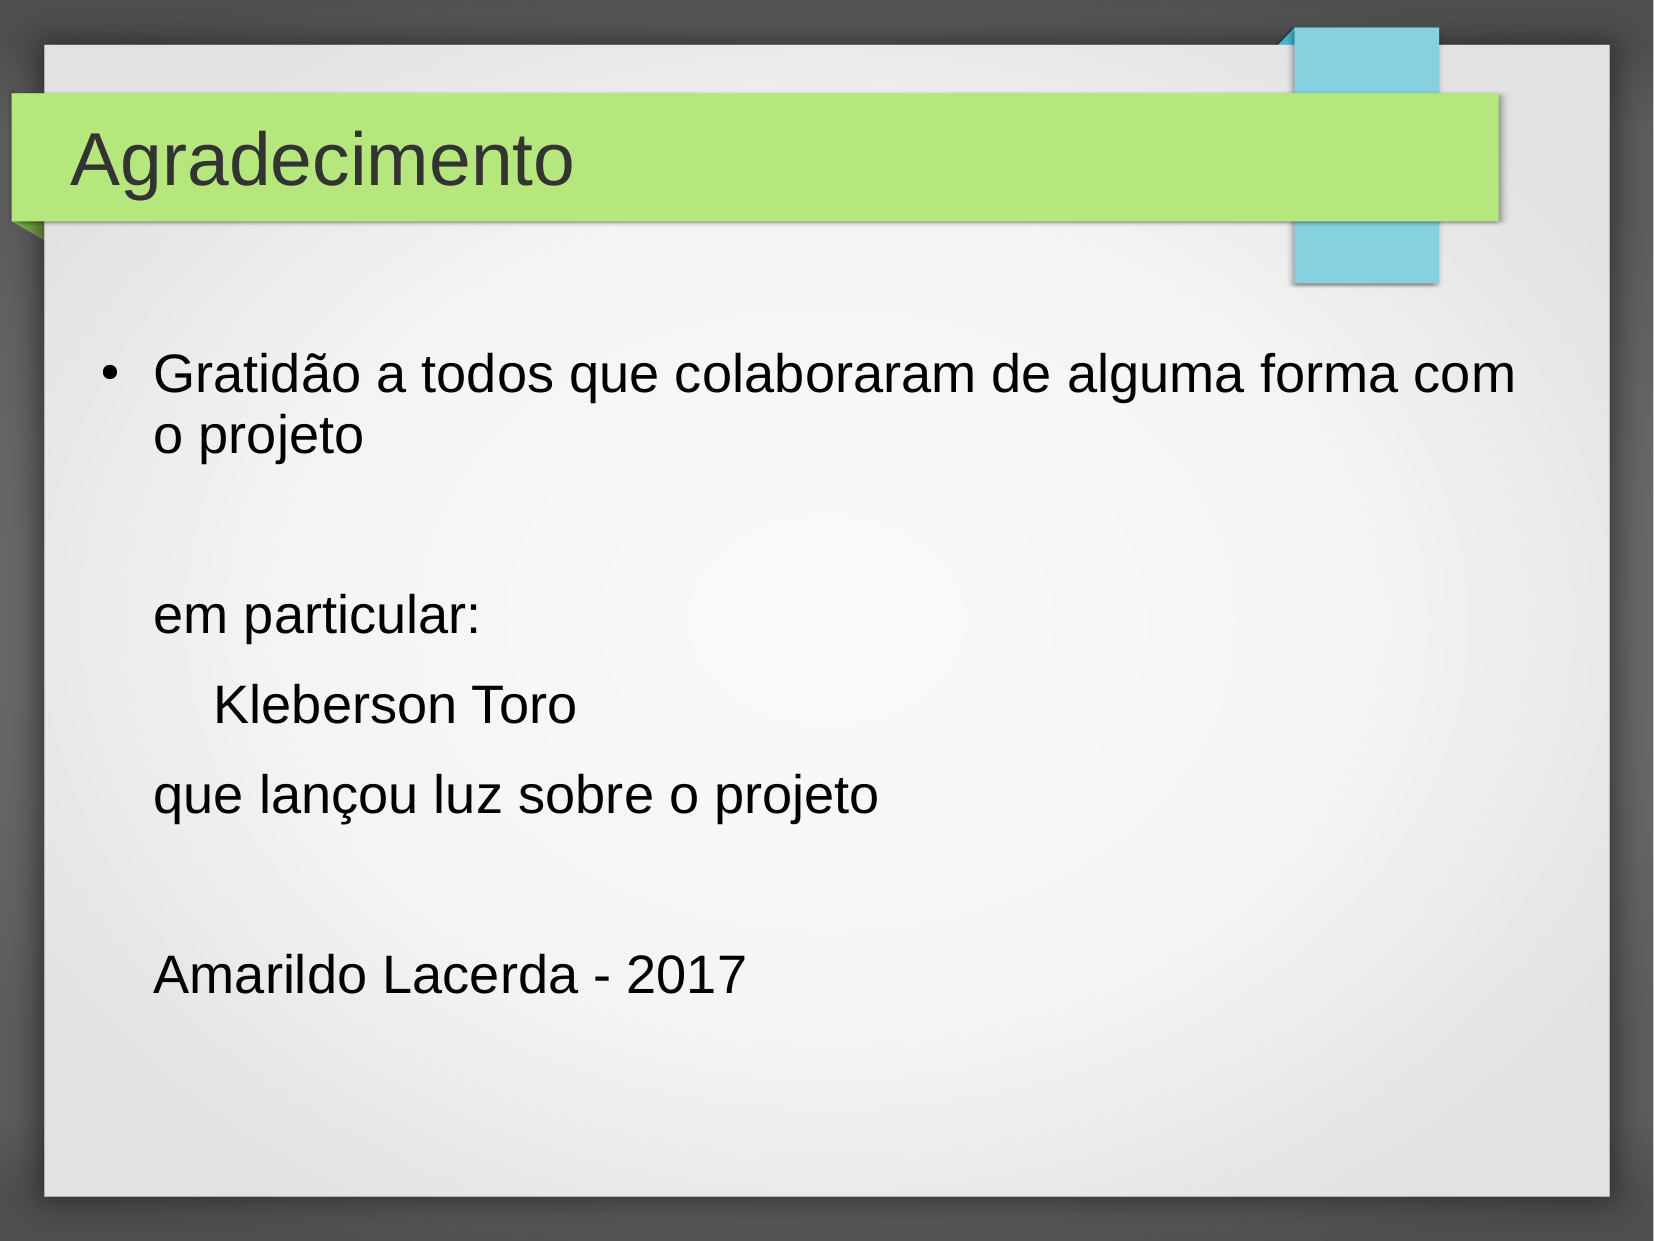

# Agradecimento
Gratidão a todos que colaboraram de alguma forma com o projeto
em particular:
 Kleberson Toro
que lançou luz sobre o projeto
Amarildo Lacerda - 2017